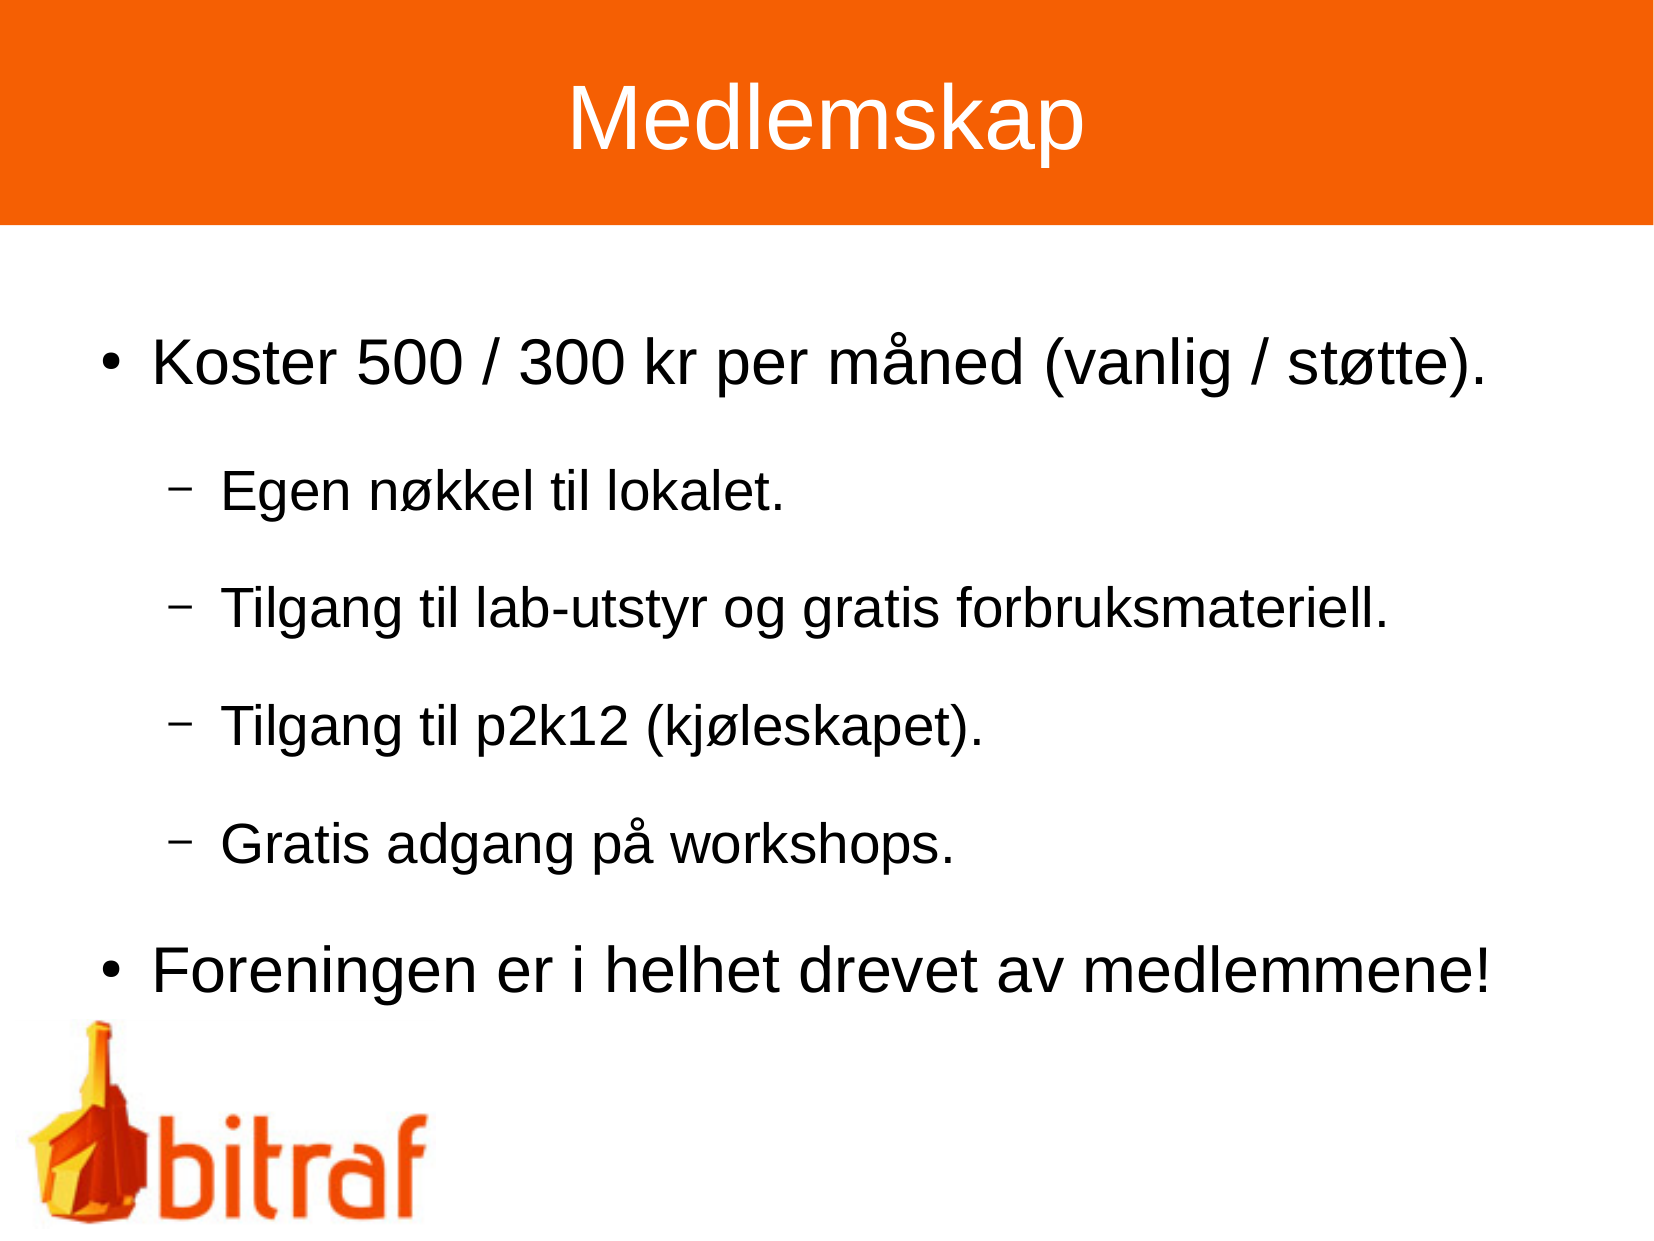

# Medlemskap
Koster 500 / 300 kr per måned (vanlig / støtte).
Egen nøkkel til lokalet.
Tilgang til lab-utstyr og gratis forbruksmateriell.
Tilgang til p2k12 (kjøleskapet).
Gratis adgang på workshops.
Foreningen er i helhet drevet av medlemmene!